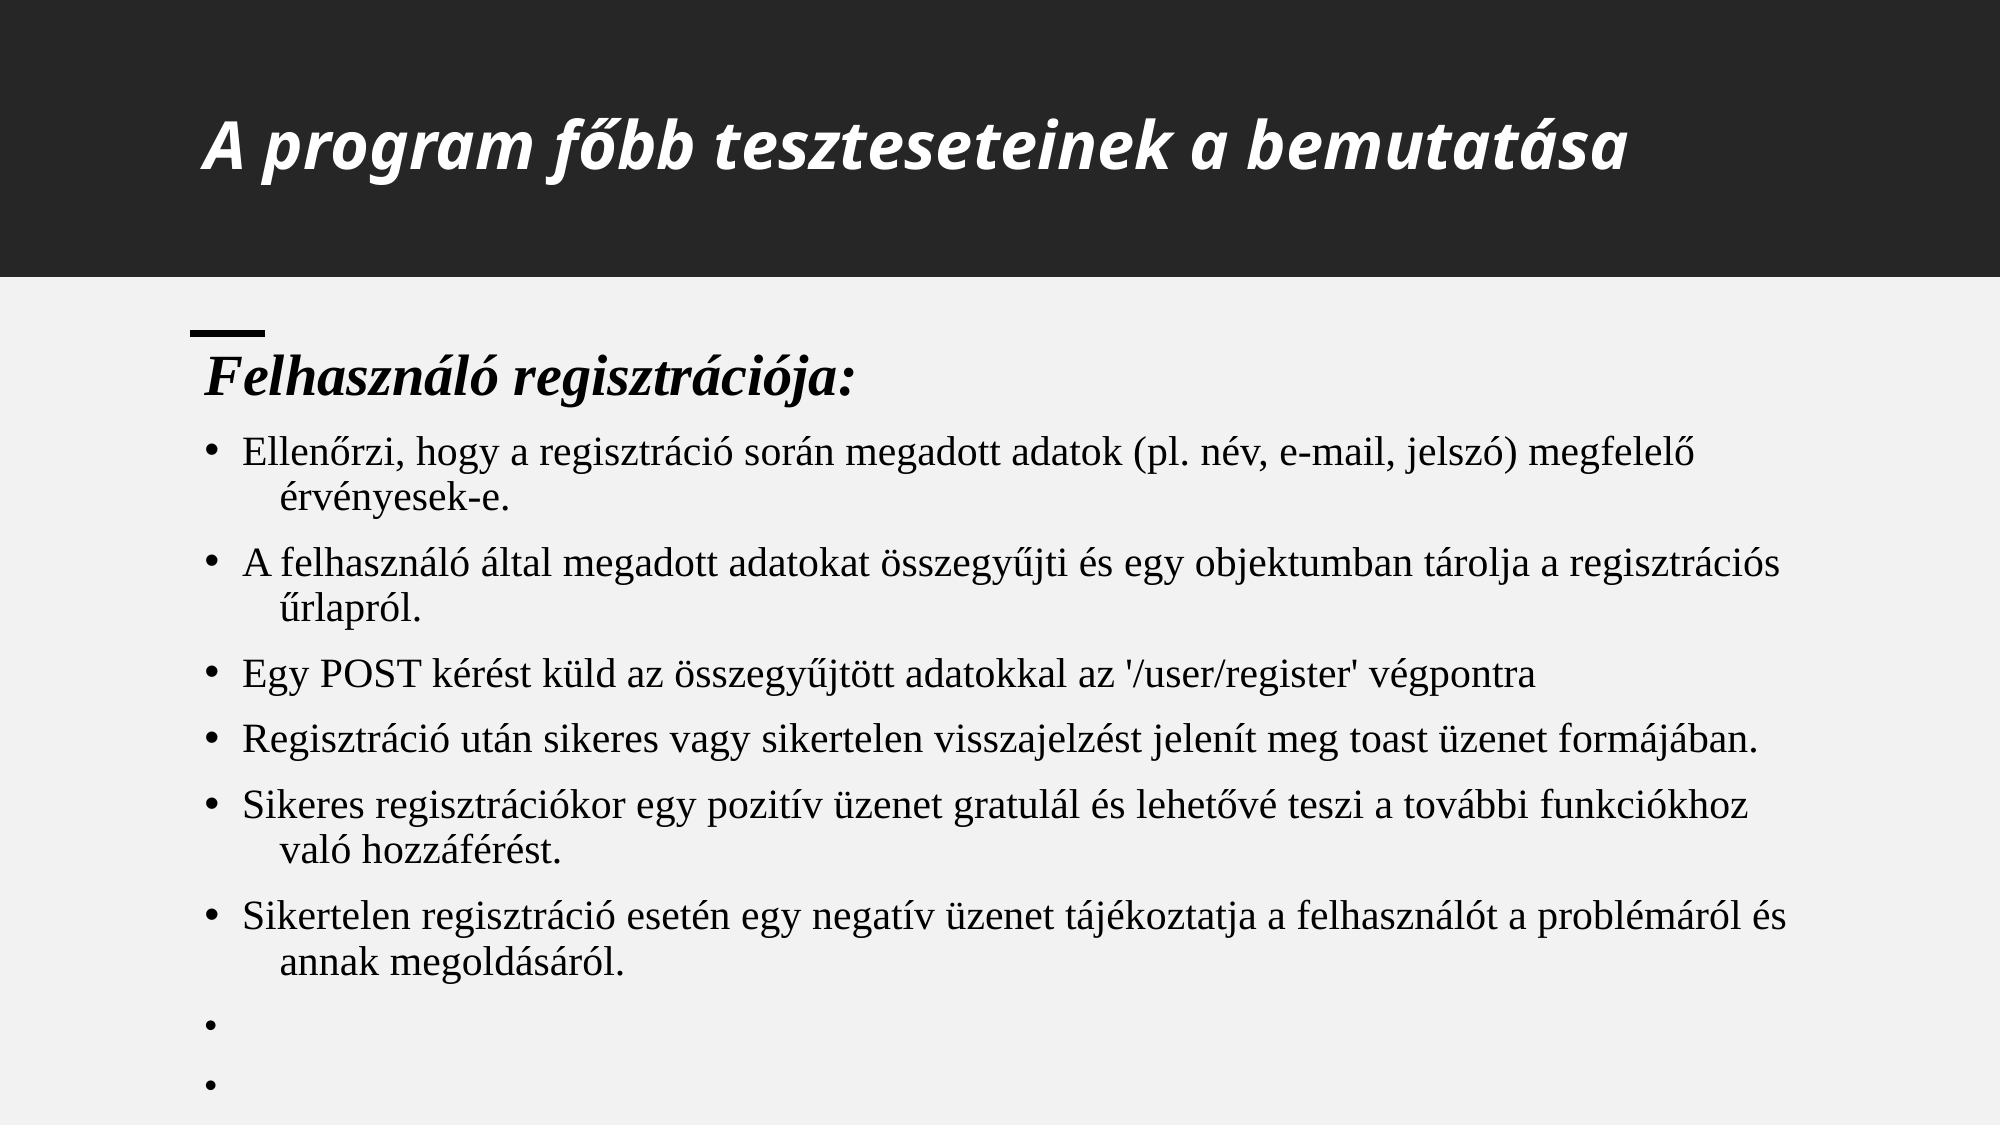

# A program főbb teszteseteinek a bemutatása
Felhasználó regisztrációja:
Ellenőrzi, hogy a regisztráció során megadott adatok (pl. név, e-mail, jelszó) megfelelő érvényesek-e.
A felhasználó által megadott adatokat összegyűjti és egy objektumban tárolja a regisztrációs űrlapról.
Egy POST kérést küld az összegyűjtött adatokkal az '/user/register' végpontra
Regisztráció után sikeres vagy sikertelen visszajelzést jelenít meg toast üzenet formájában.
Sikeres regisztrációkor egy pozitív üzenet gratulál és lehetővé teszi a további funkciókhoz való hozzáférést.
Sikertelen regisztráció esetén egy negatív üzenet tájékoztatja a felhasználót a problémáról és annak megoldásáról.